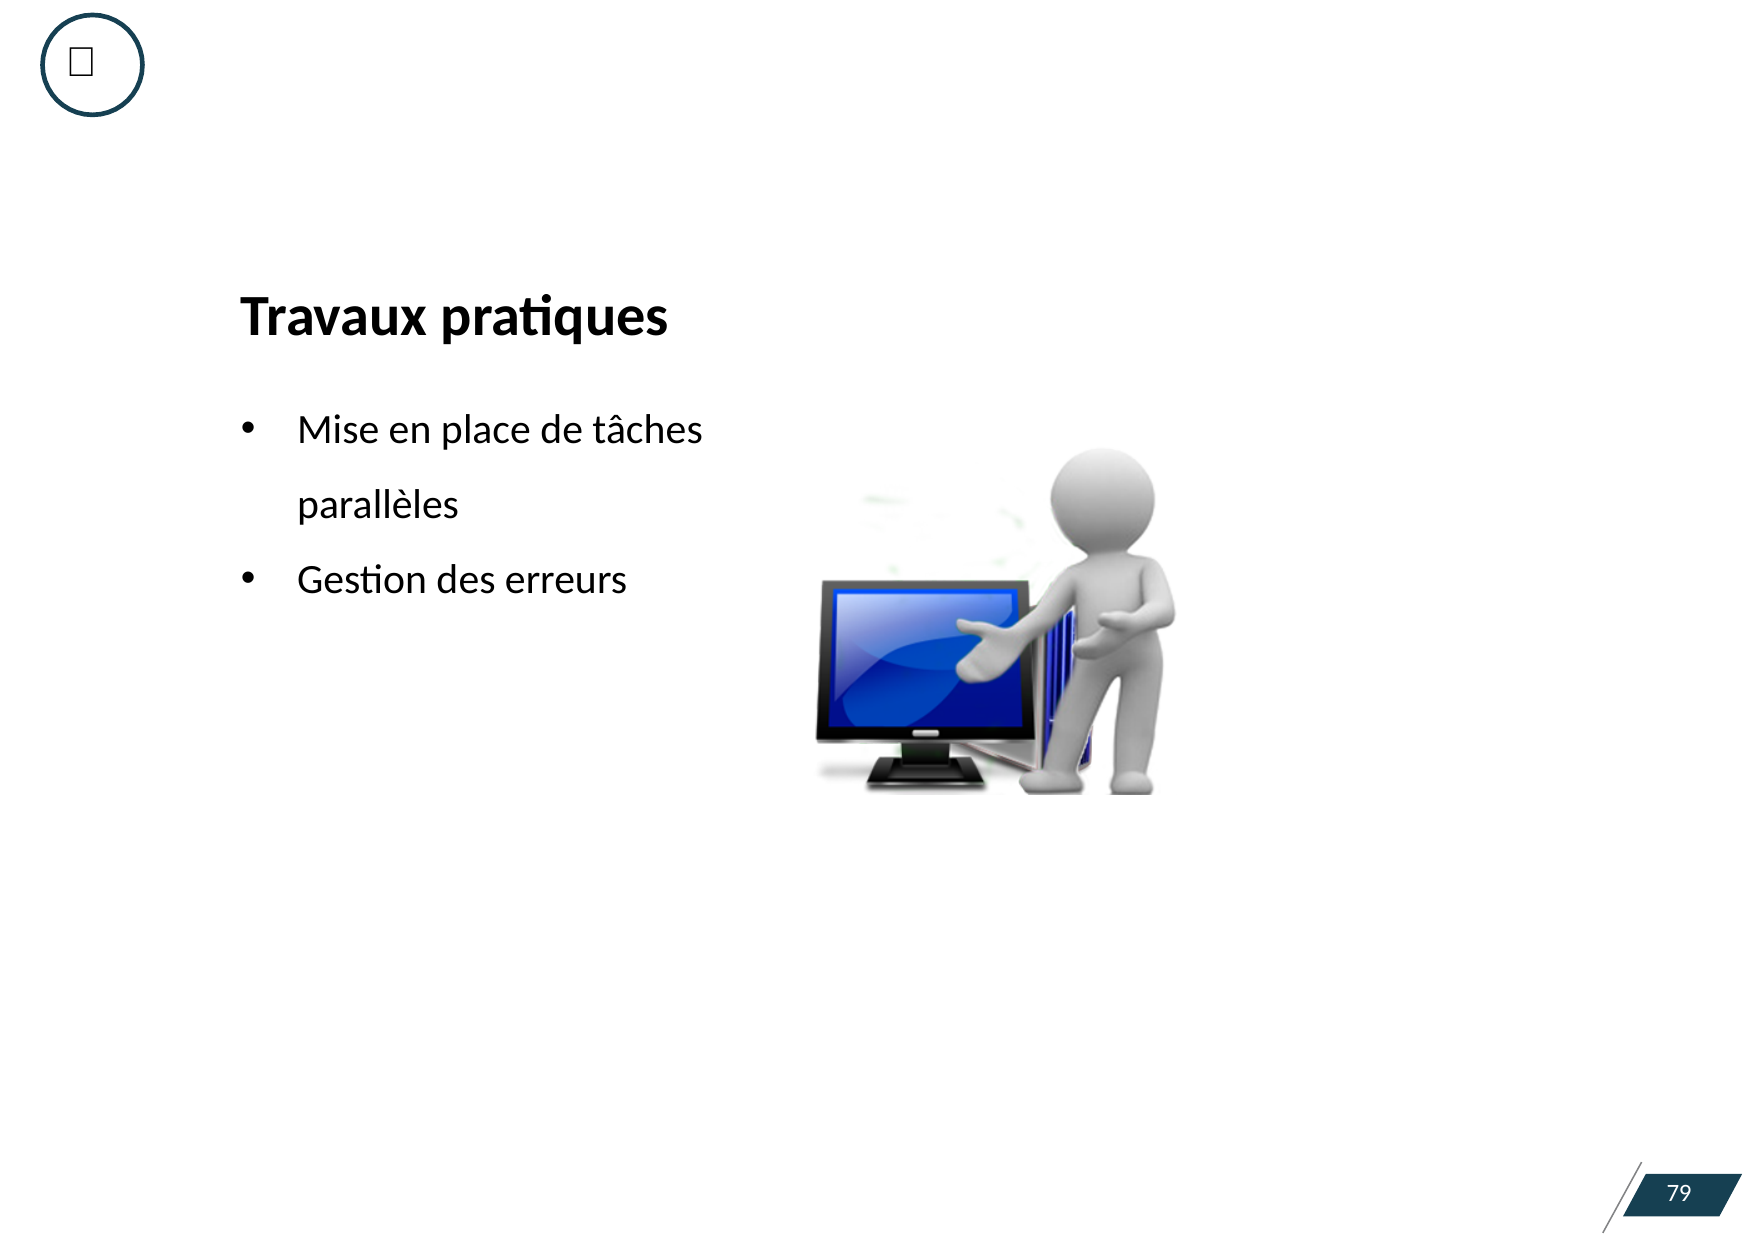

🚀
Travaux pratiques
Mise en place de tâches parallèles
Gestion des erreurs
79